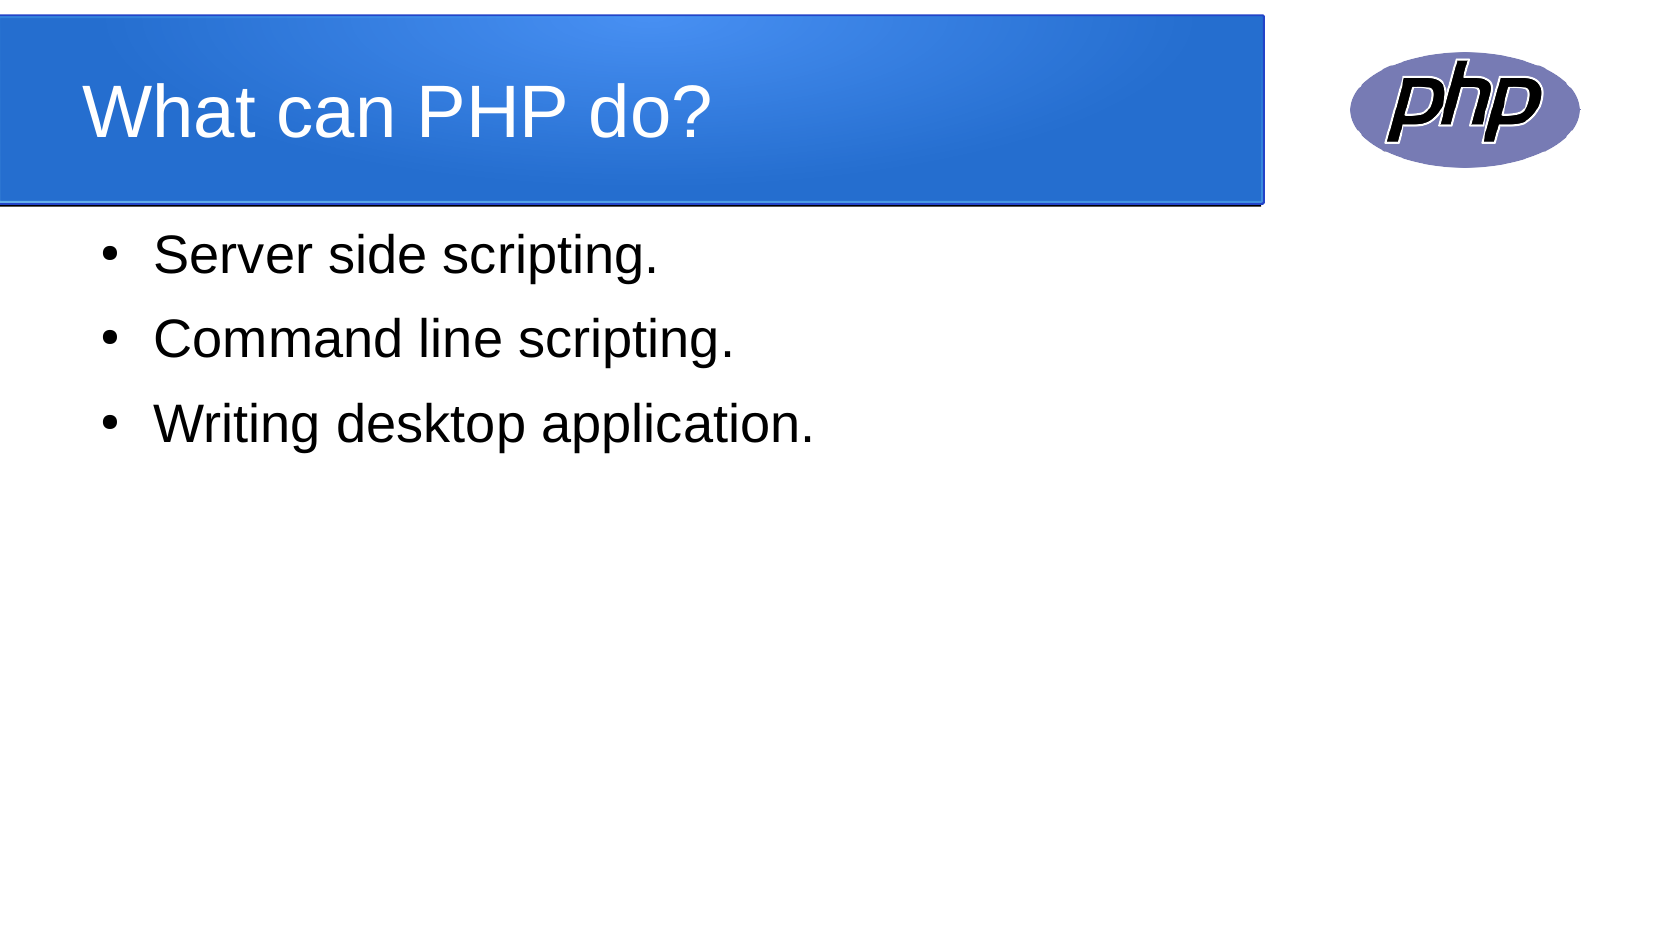

# What can PHP do?
Server side scripting.
Command line scripting.
Writing desktop application.